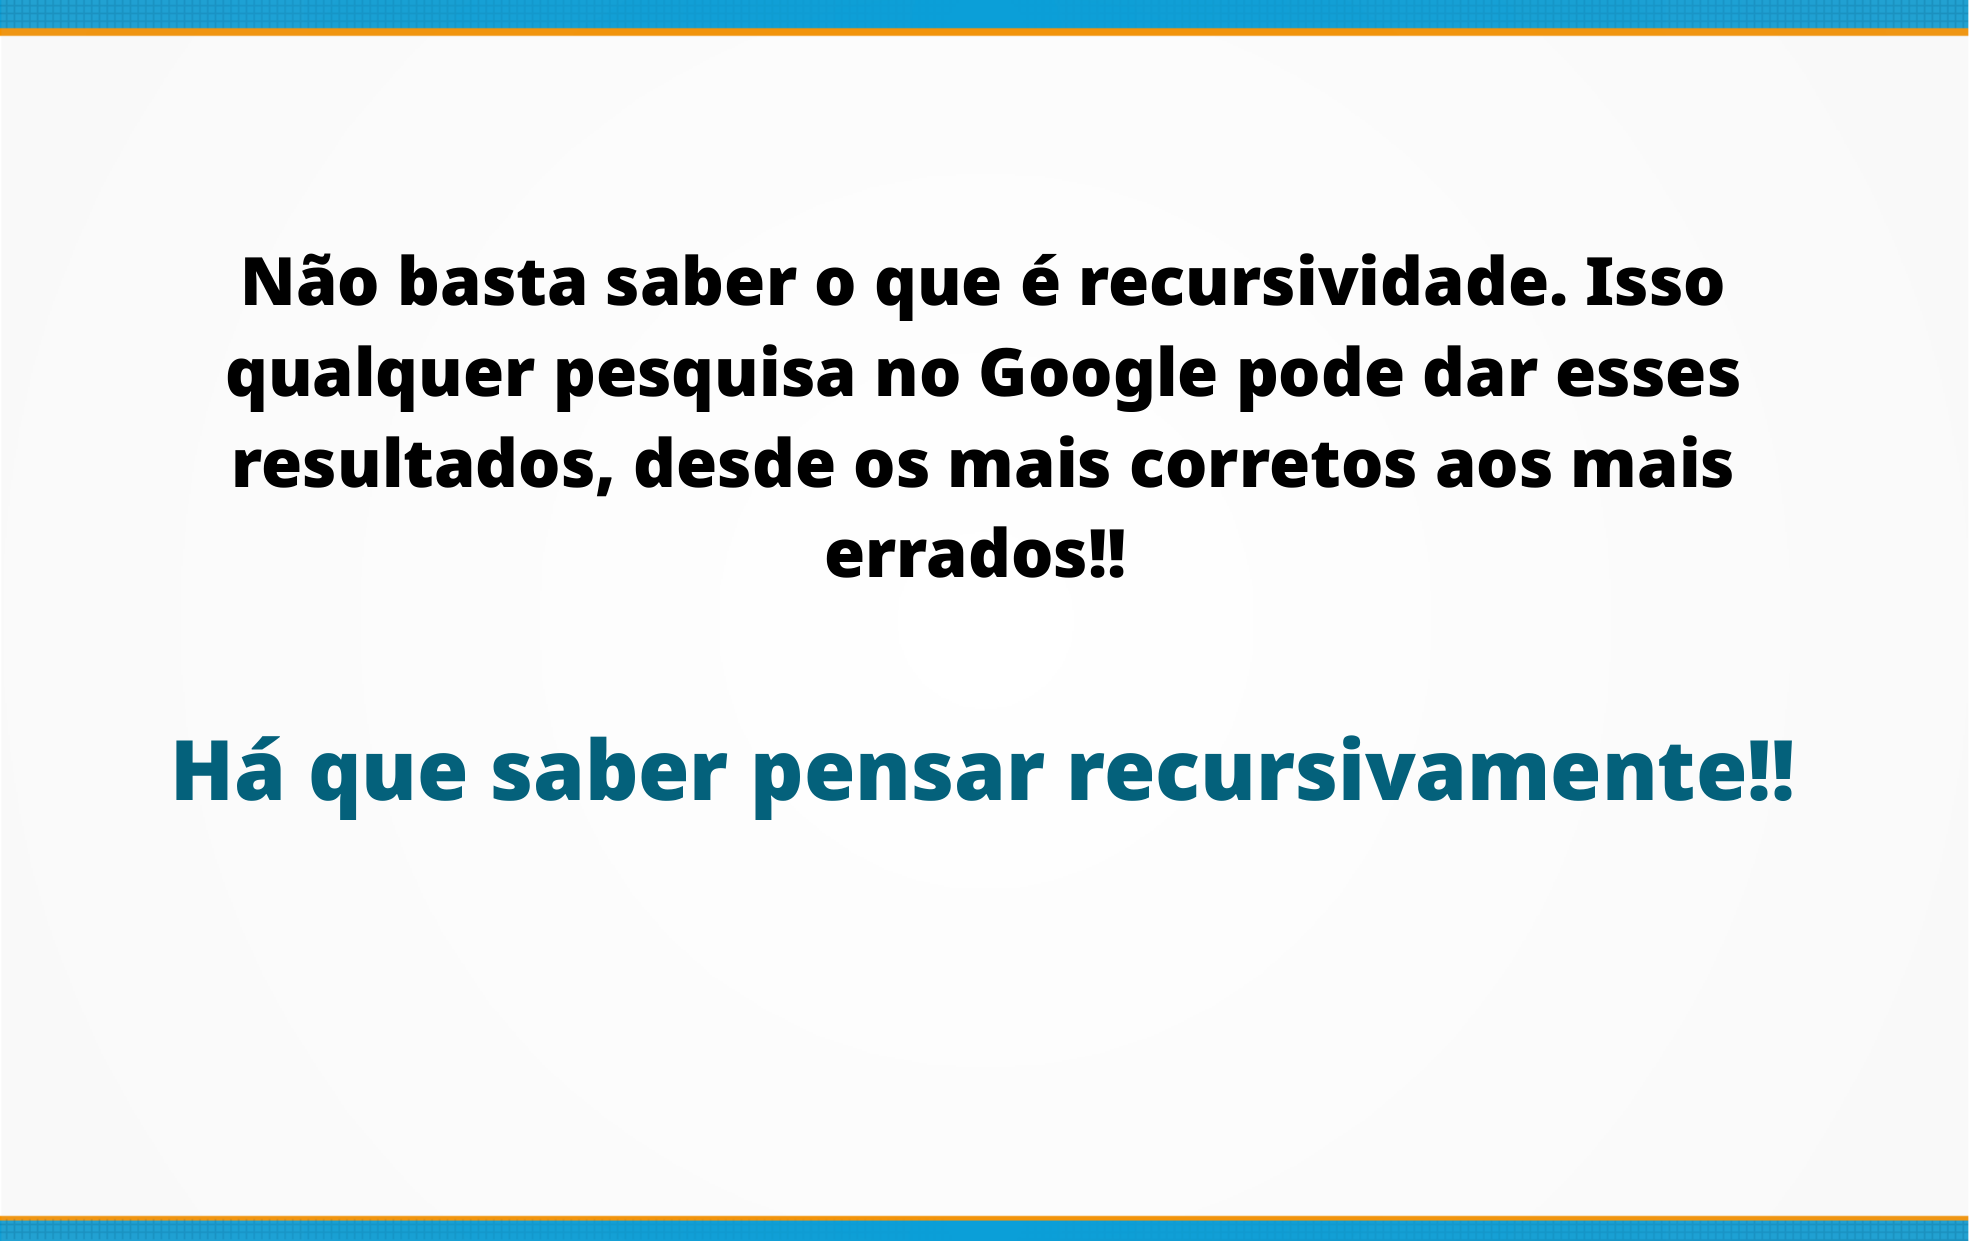

# Não basta saber o que é recursividade. Isso qualquer pesquisa no Google pode dar esses resultados, desde os mais corretos aos mais errados!!
Há que saber pensar recursivamente!!